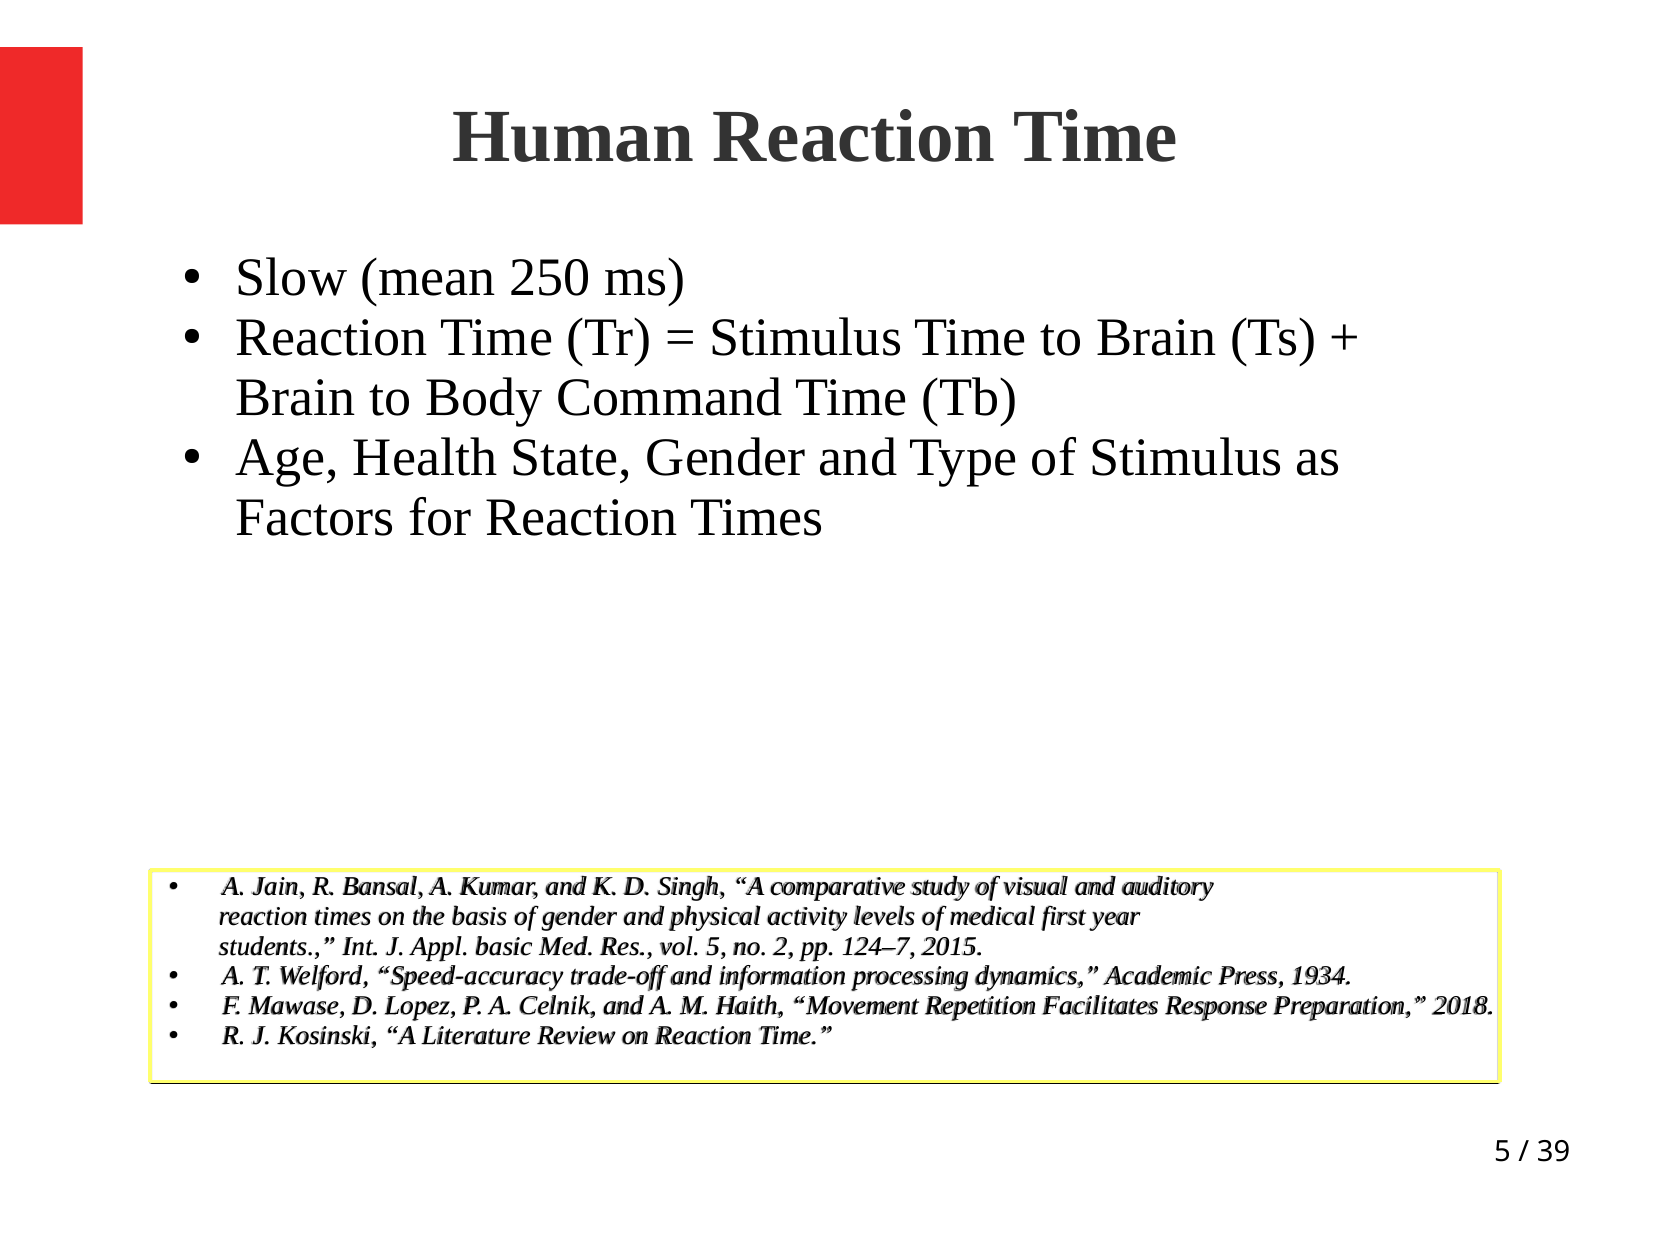

# Human Reaction Time
Slow (mean 250 ms)
Reaction Time (Tr) = Stimulus Time to Brain (Ts) + Brain to Body Command Time (Tb)
Age, Health State, Gender and Type of Stimulus as Factors for Reaction Times
A. Jain, R. Bansal, A. Kumar, and K. D. Singh, “A comparative study of visual and auditory
 reaction times on the basis of gender and physical activity levels of medical first year
 students.,” Int. J. Appl. basic Med. Res., vol. 5, no. 2, pp. 124–7, 2015.
A. T. Welford, “Speed-accuracy trade-off and information processing dynamics,” Academic Press, 1934.
F. Mawase, D. Lopez, P. A. Celnik, and A. M. Haith, “Movement Repetition Facilitates Response Preparation,” 2018.
R. J. Kosinski, “A Literature Review on Reaction Time.”
5